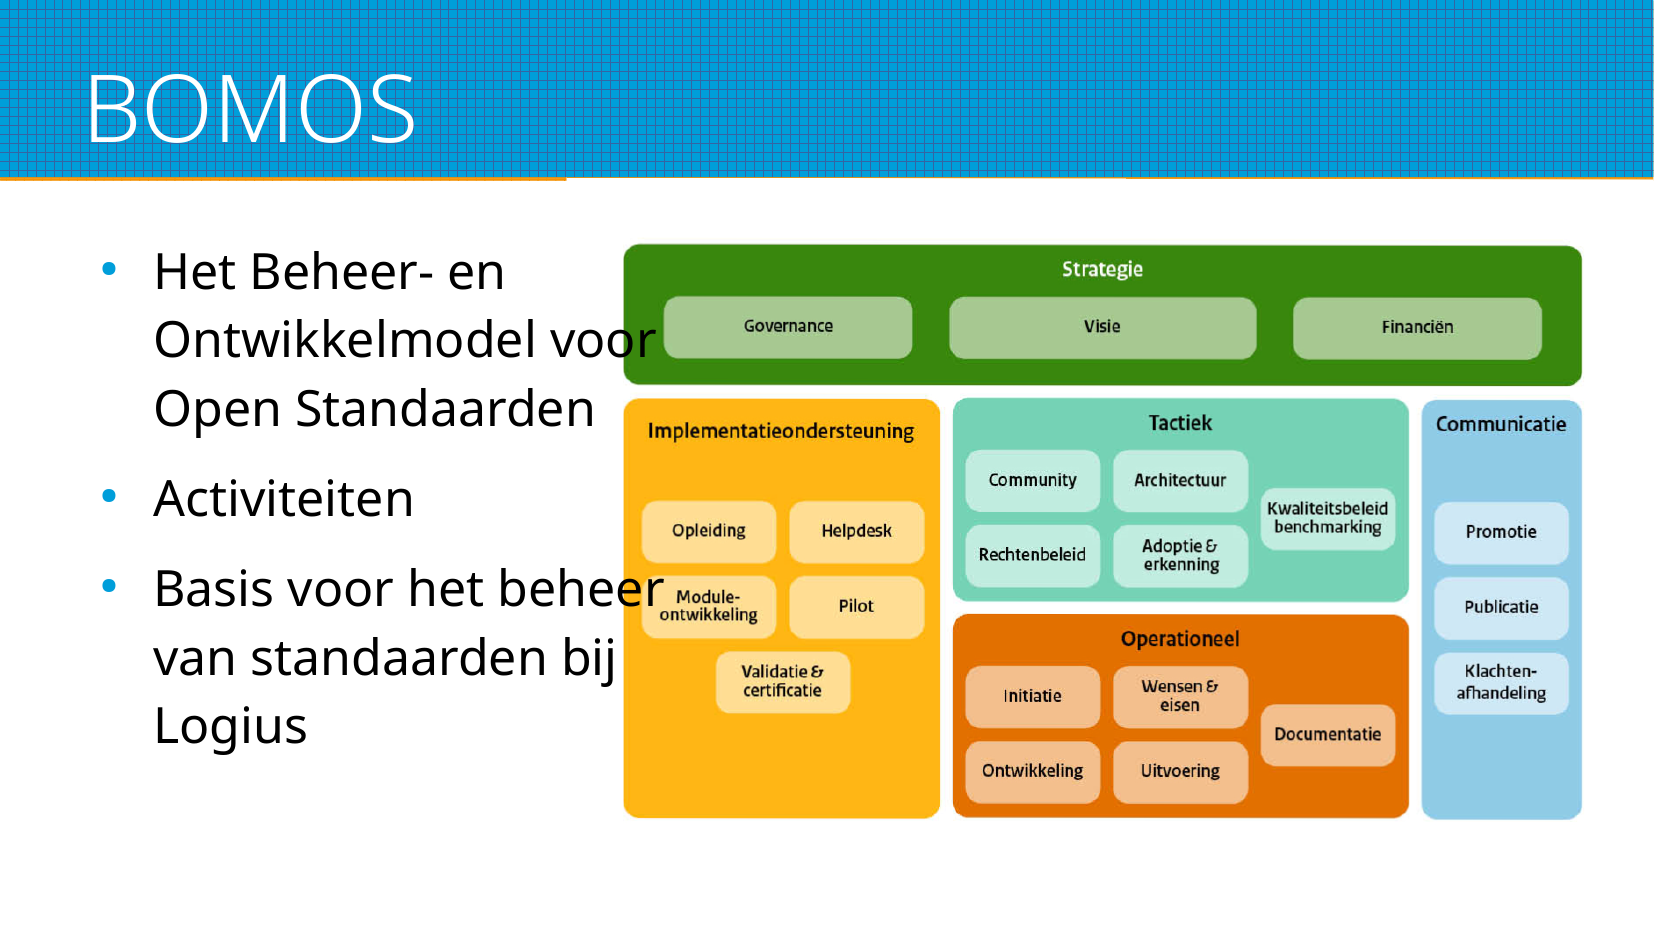

# BOMOS
Het Beheer- en Ontwikkelmodel voor Open Standaarden
Activiteiten
Basis voor het beheer van standaarden bij Logius